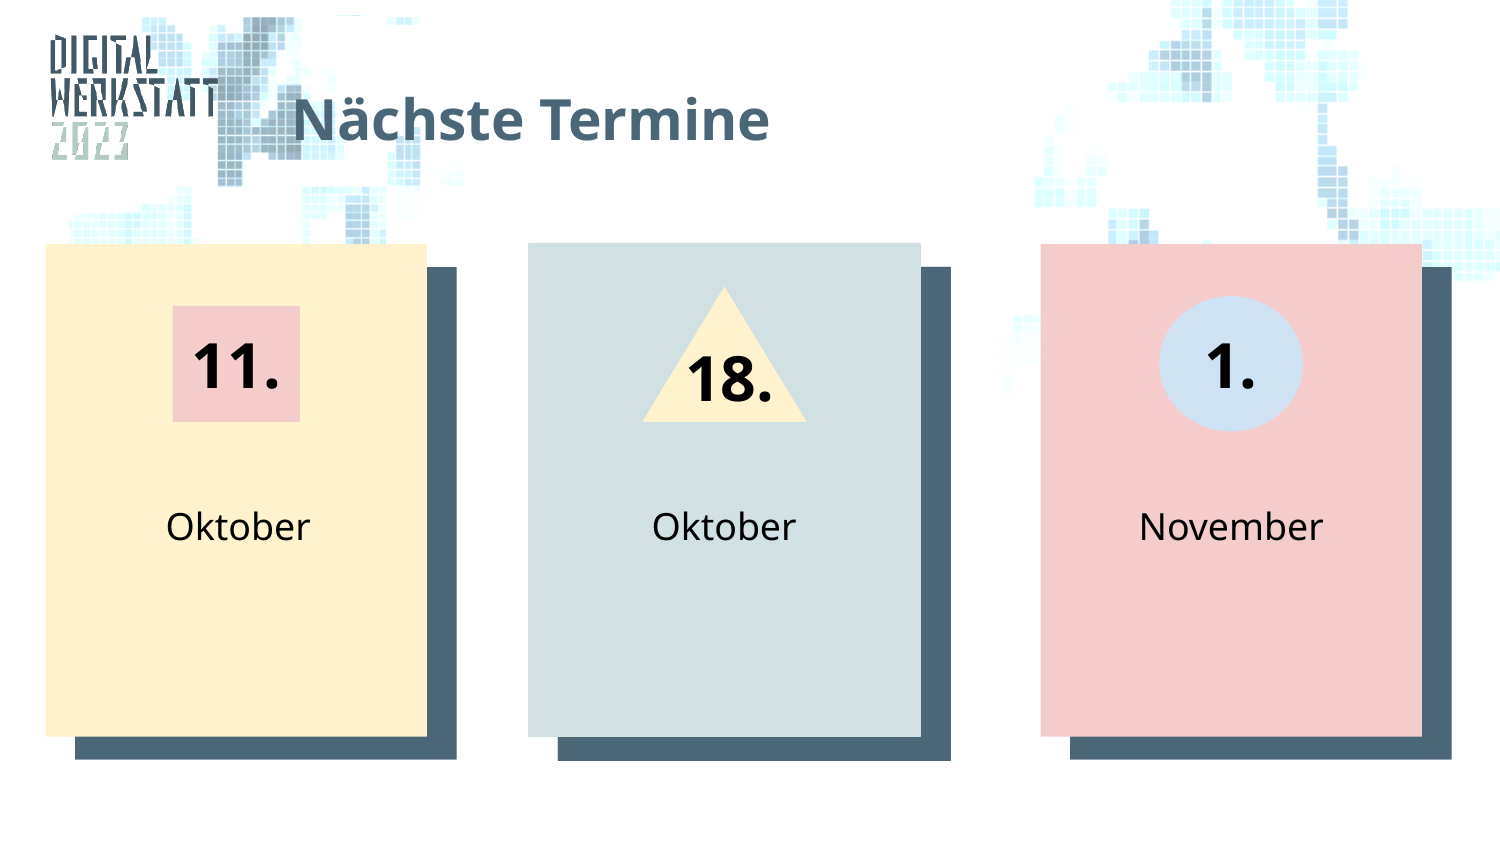

# Nächste Termine
Oktober
Oktober
November
1.
11.
18.